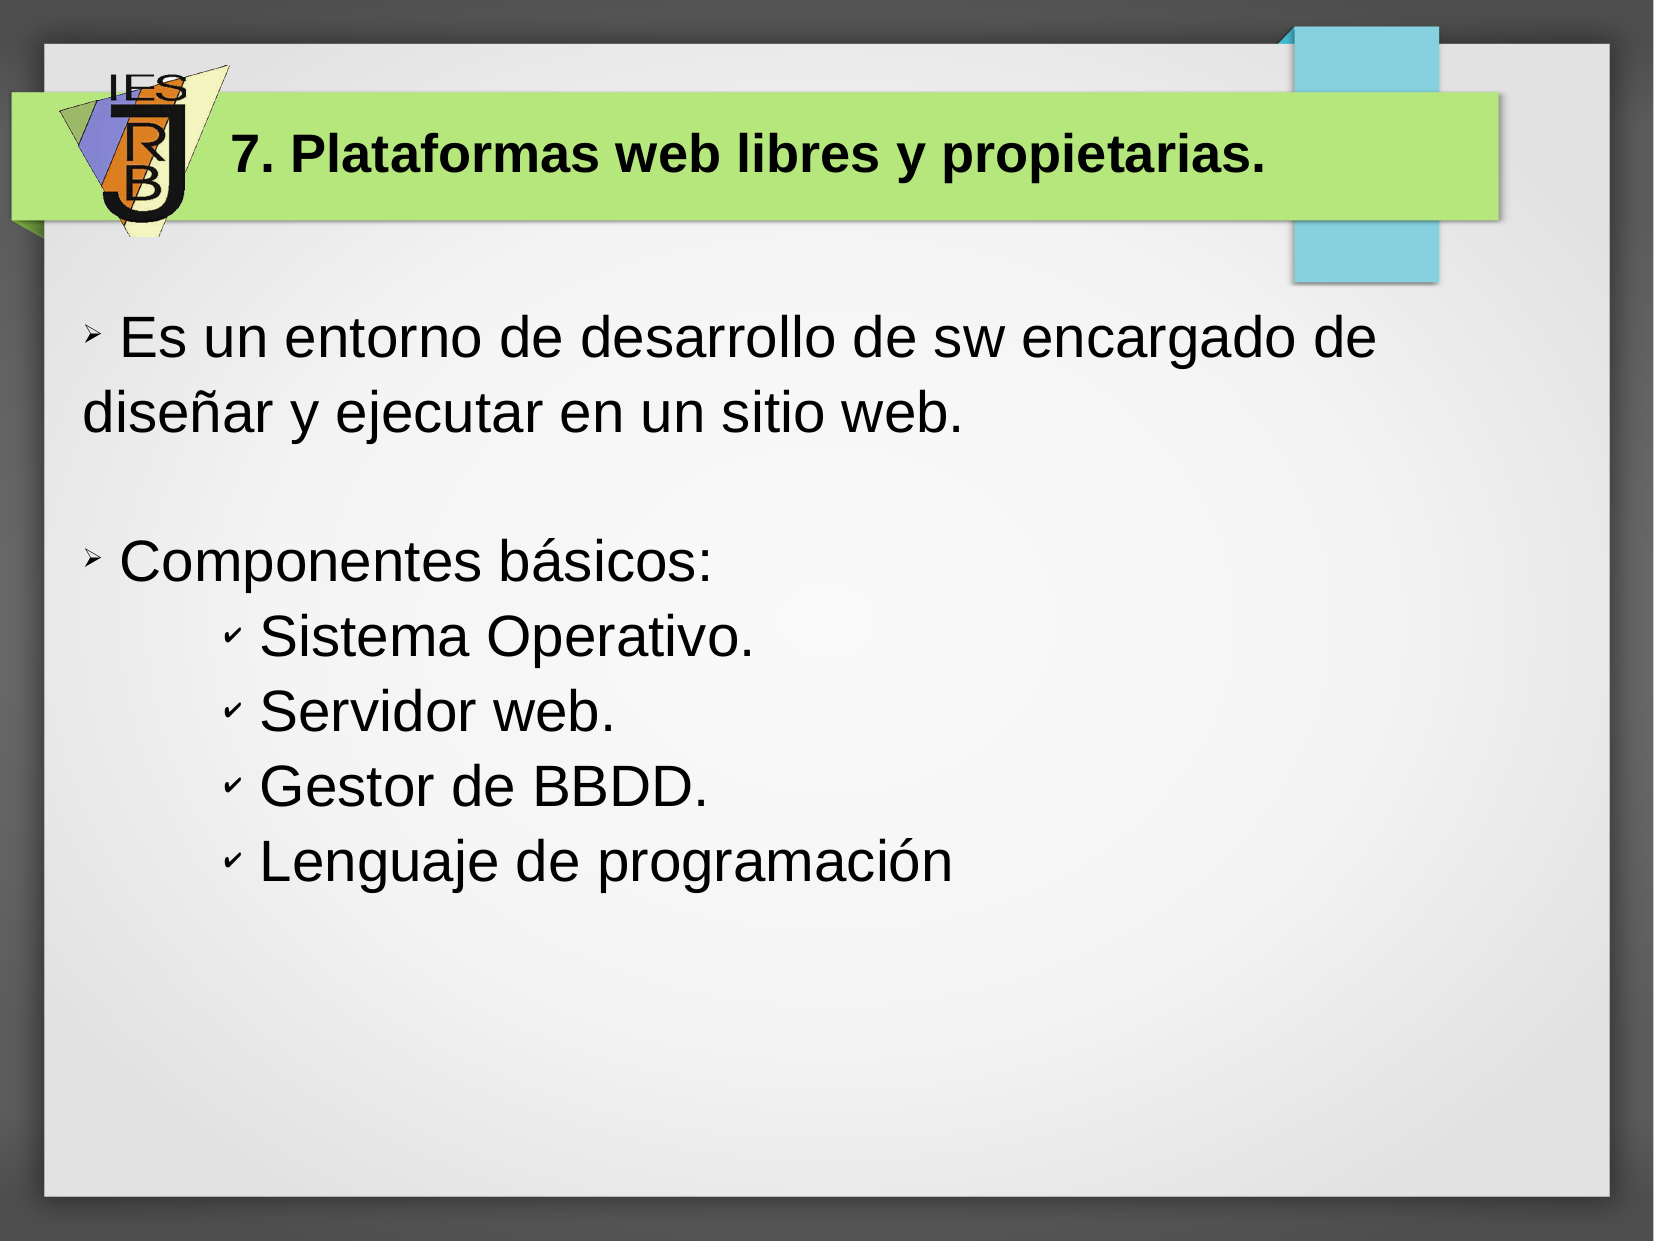

# 7. Plataformas web libres y propietarias.
 Es un entorno de desarrollo de sw encargado de diseñar y ejecutar en un sitio web.
 Componentes básicos:
Sistema Operativo.
Servidor web.
Gestor de BBDD.
Lenguaje de programación